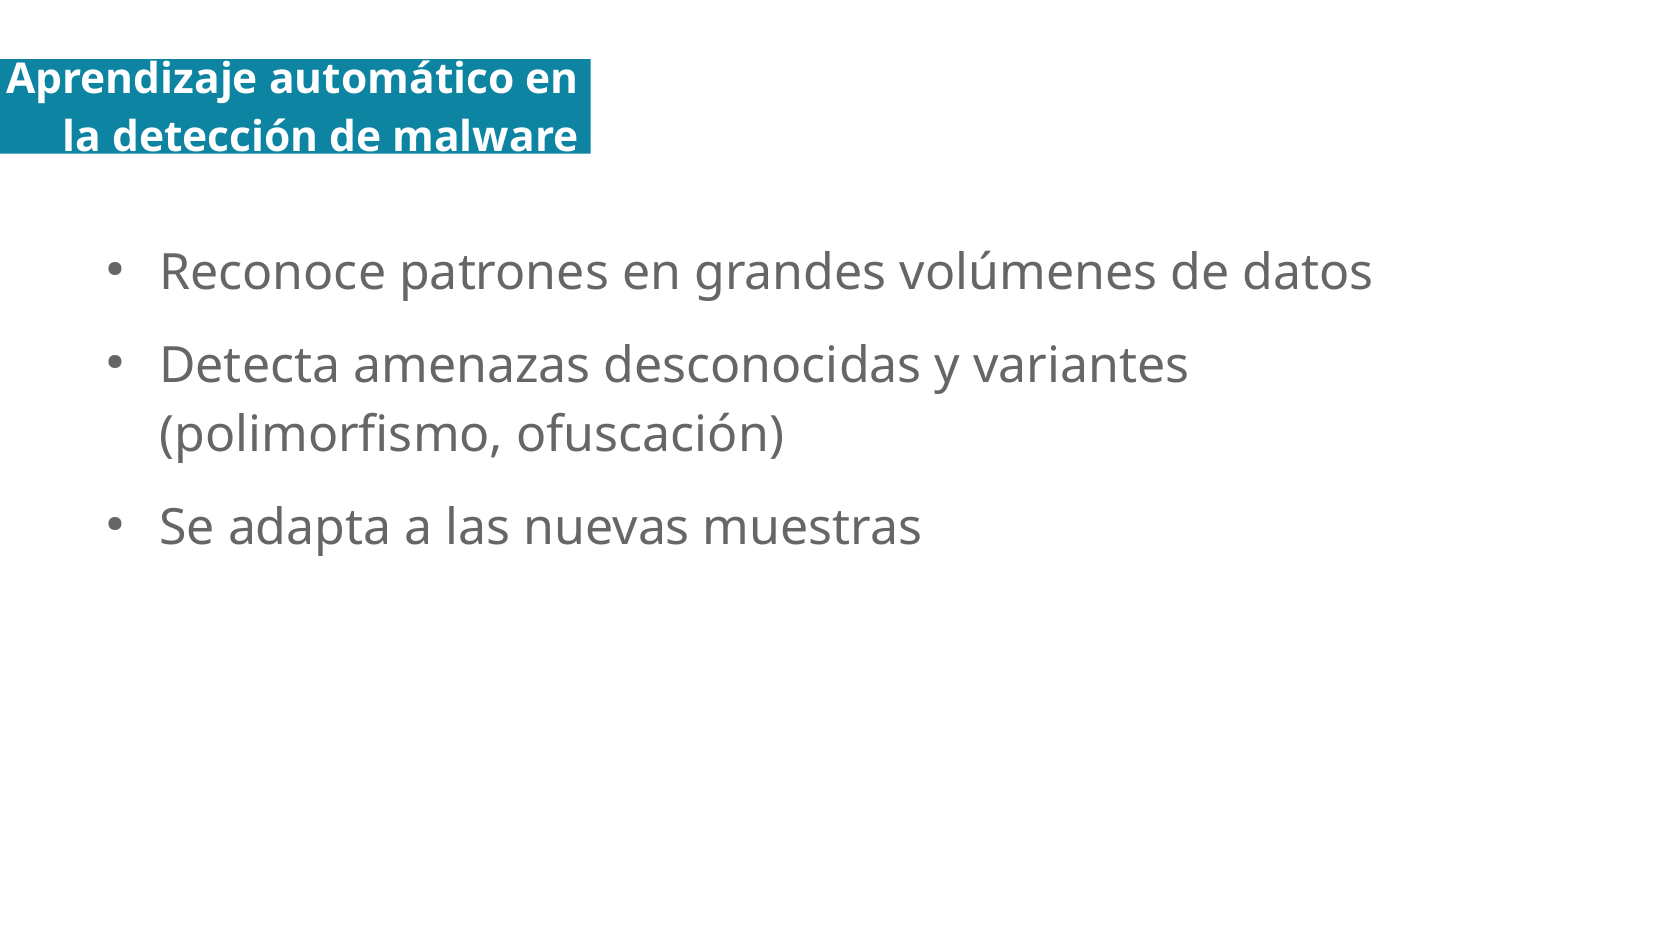

# Aprendizaje automático en la detección de malware
Reconoce patrones en grandes volúmenes de datos
Detecta amenazas desconocidas y variantes (polimorfismo, ofuscación)
Se adapta a las nuevas muestras